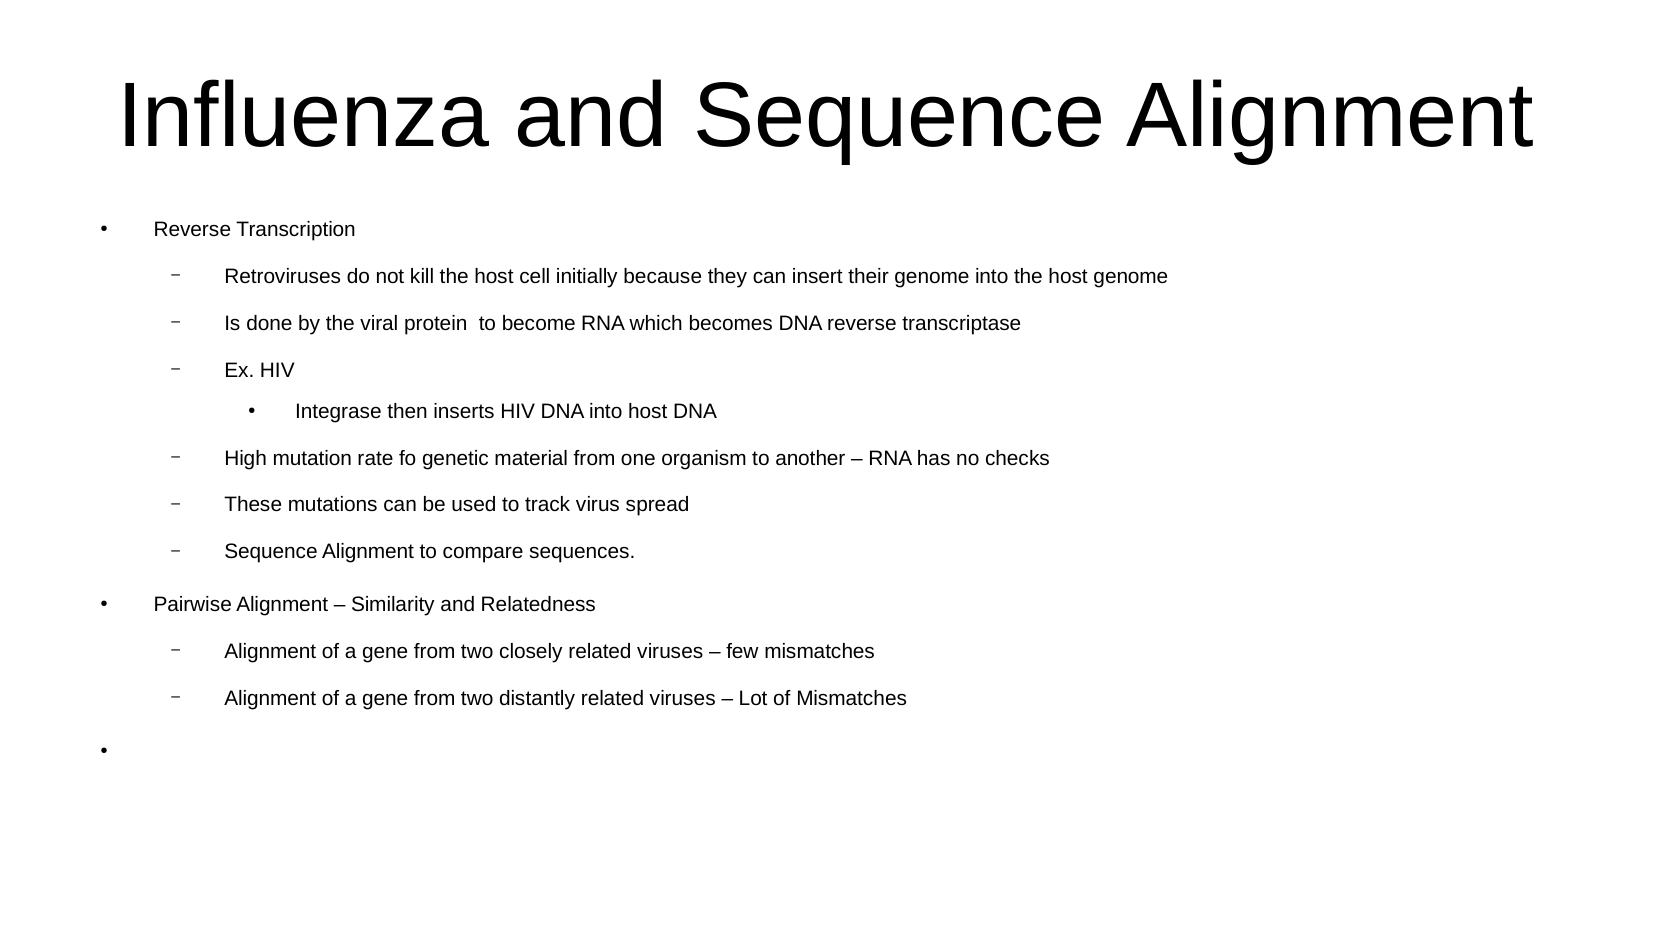

# Influenza and Sequence Alignment
Reverse Transcription
Retroviruses do not kill the host cell initially because they can insert their genome into the host genome
Is done by the viral protein to become RNA which becomes DNA reverse transcriptase
Ex. HIV
Integrase then inserts HIV DNA into host DNA
High mutation rate fo genetic material from one organism to another – RNA has no checks
These mutations can be used to track virus spread
Sequence Alignment to compare sequences.
Pairwise Alignment – Similarity and Relatedness
Alignment of a gene from two closely related viruses – few mismatches
Alignment of a gene from two distantly related viruses – Lot of Mismatches